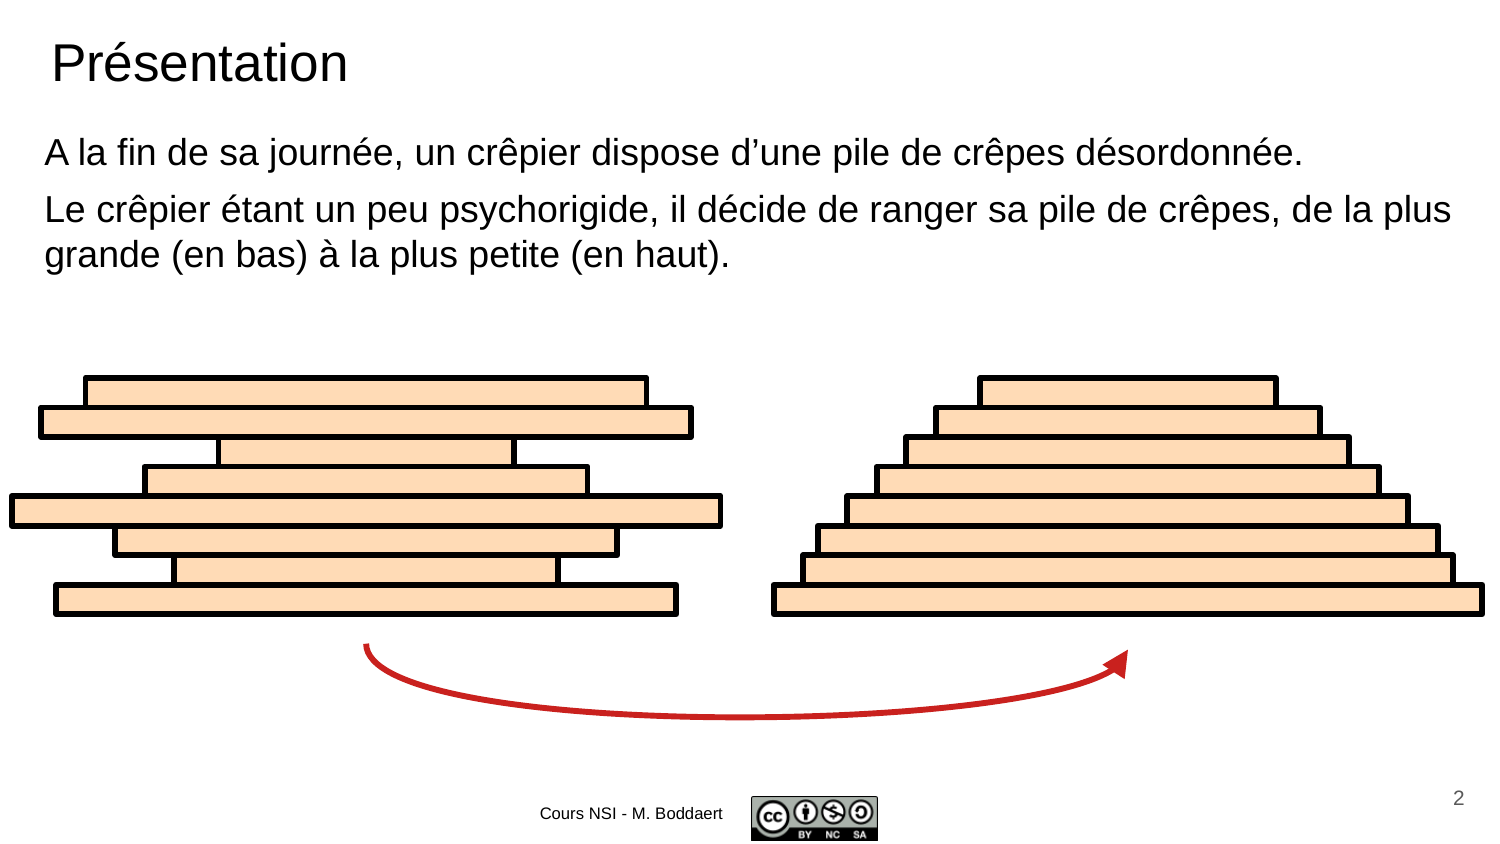

# Présentation
A la fin de sa journée, un crêpier dispose d’une pile de crêpes désordonnée.
Le crêpier étant un peu psychorigide, il décide de ranger sa pile de crêpes, de la plus grande (en bas) à la plus petite (en haut).
2